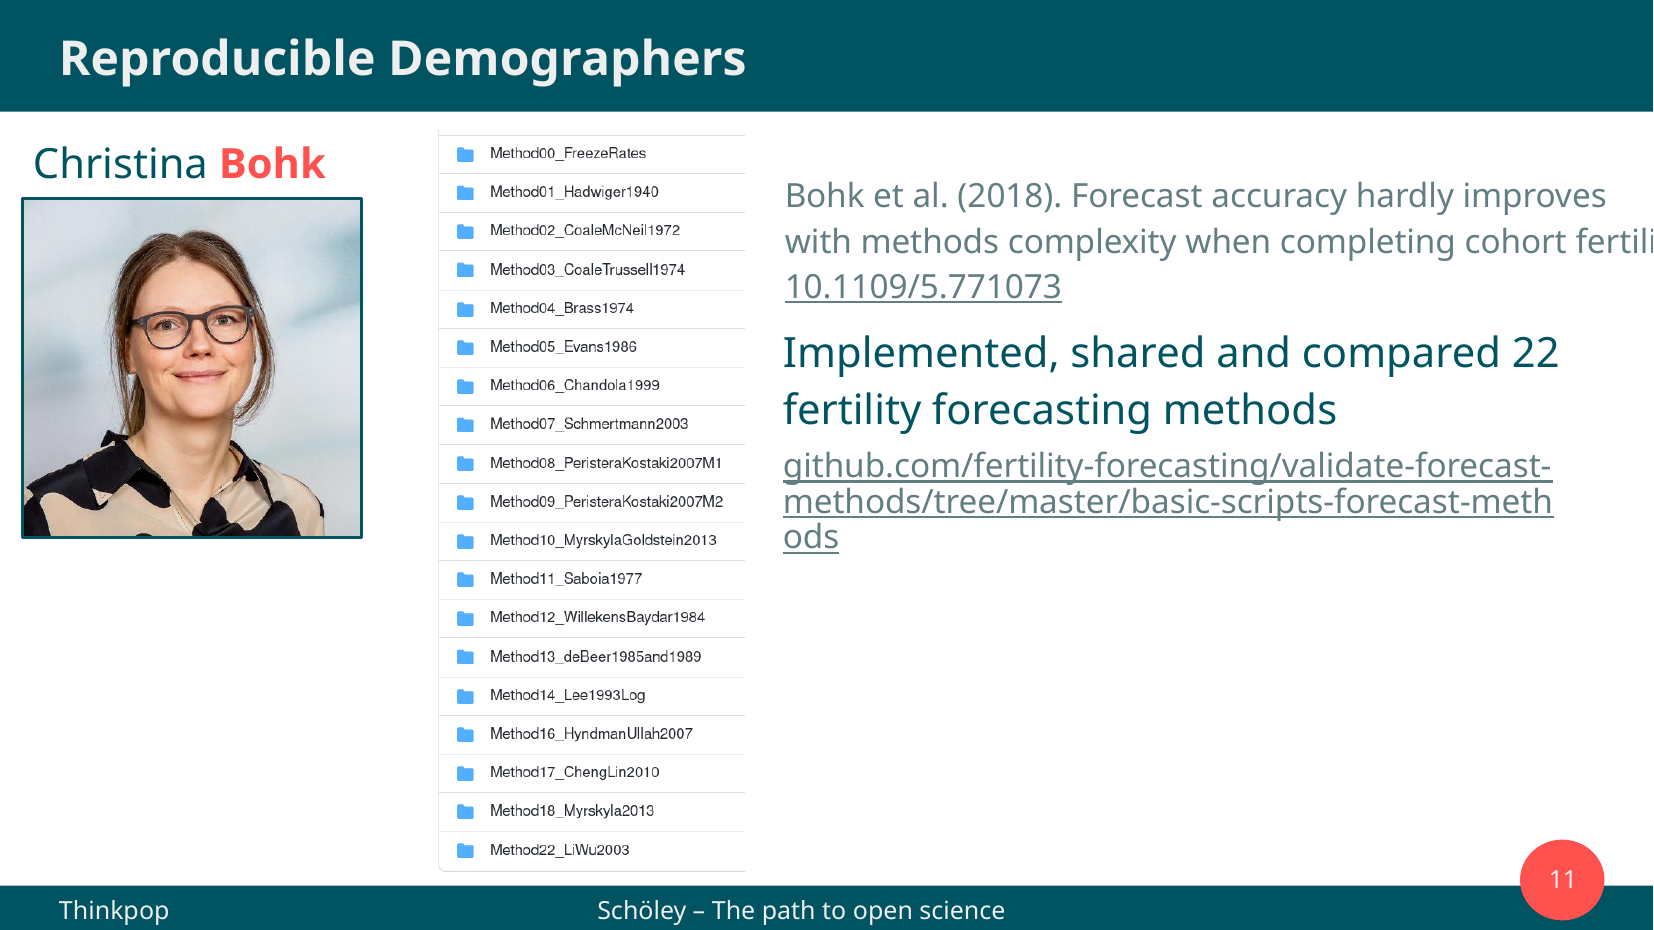

# Reproducible Demographers
Christina Bohk
Bohk et al. (2018). Forecast accuracy hardly improves
with methods complexity when completing cohort fertility.
10.1109/5.771073
Implemented, shared and compared 22
fertility forecasting methods
github.com/fertility-forecasting/validate-forecast-methods/tree/master/basic-scripts-forecast-methods
11
Thinkpop
Schöley – The path to open science